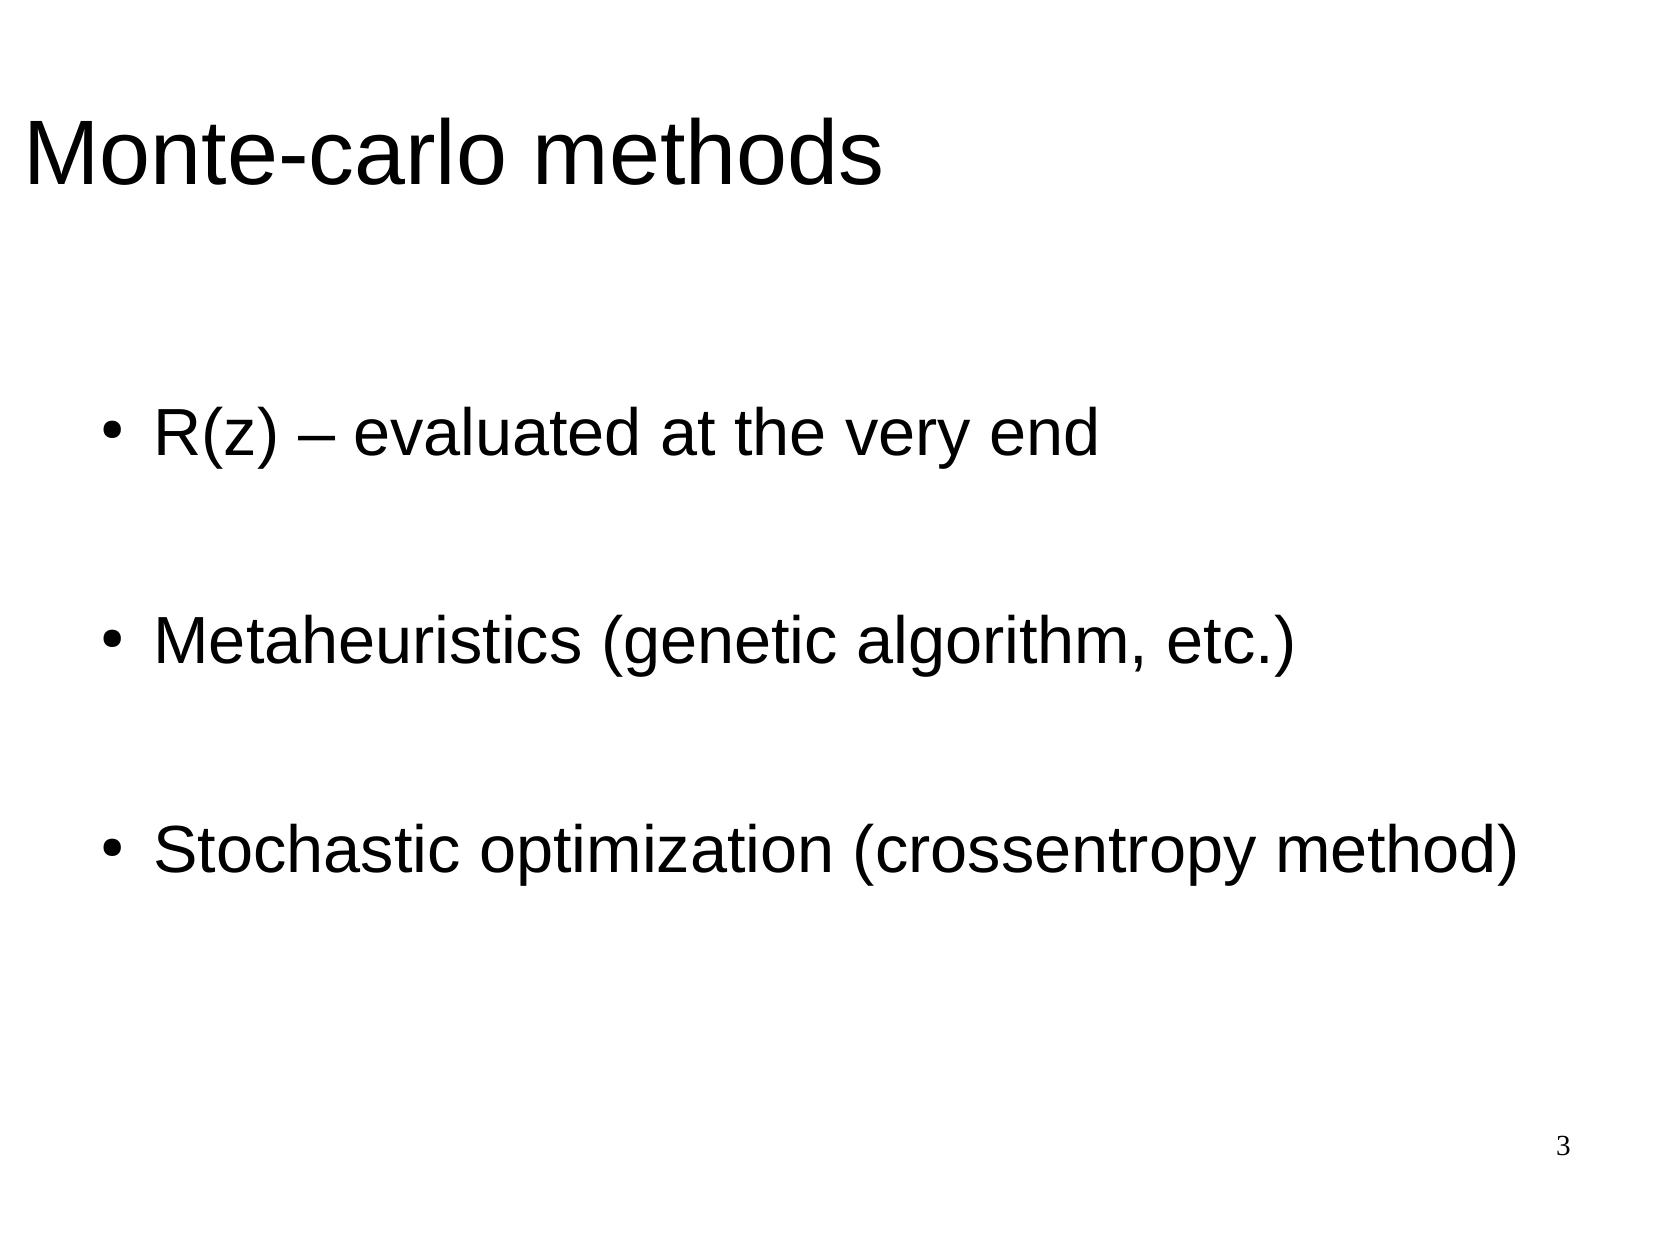

# Monte-carlo methods
R(z) – evaluated at the very end
Metaheuristics (genetic algorithm, etc.)
Stochastic optimization (crossentropy method)
3